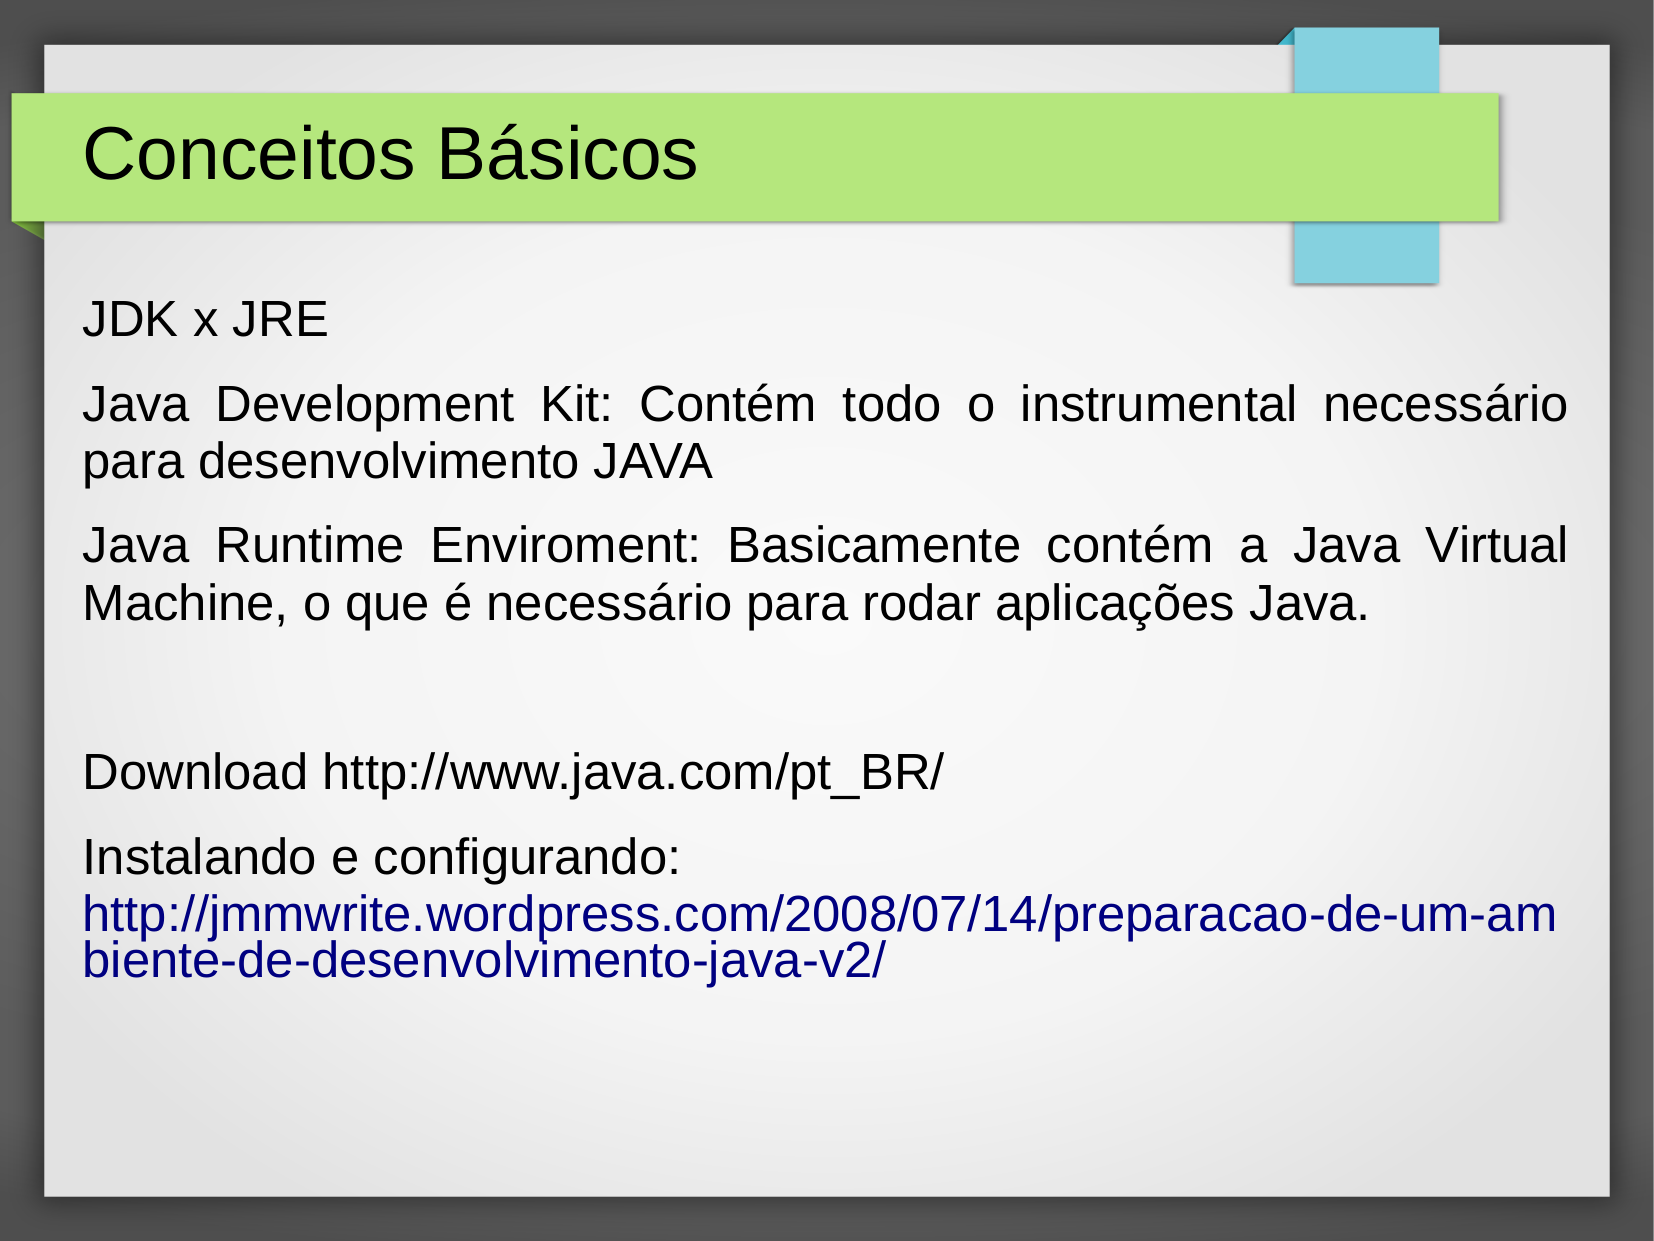

# Conceitos Básicos
JDK x JRE
Java Development Kit: Contém todo o instrumental necessário para desenvolvimento JAVA
Java Runtime Enviroment: Basicamente contém a Java Virtual Machine, o que é necessário para rodar aplicações Java.
Download http://www.java.com/pt_BR/
Instalando e configurando: http://jmmwrite.wordpress.com/2008/07/14/preparacao-de-um-ambiente-de-desenvolvimento-java-v2/